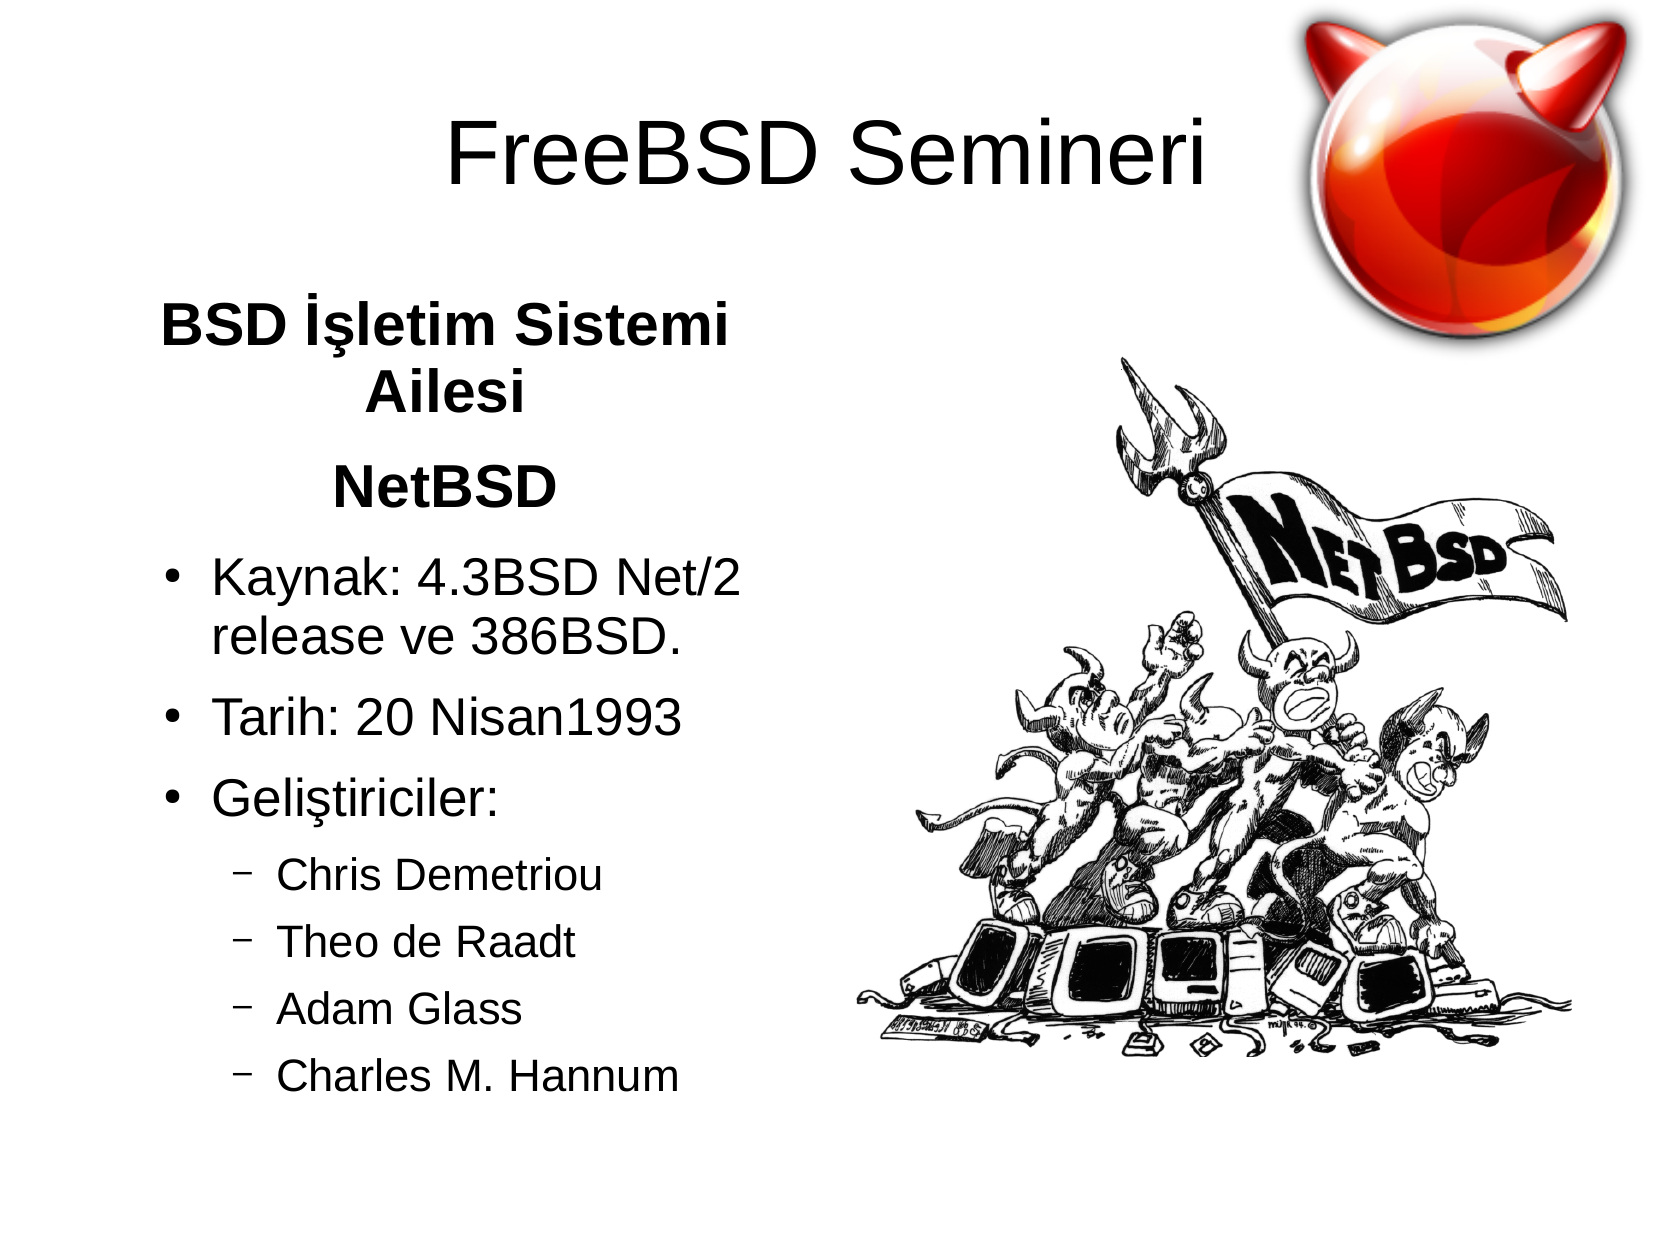

# FreeBSD Semineri
BSD İşletim Sistemi Ailesi
NetBSD
Kaynak: 4.3BSD Net/2 release ve 386BSD.
Tarih: 20 Nisan1993
Geliştiriciler:
Chris Demetriou
Theo de Raadt
Adam Glass
Charles M. Hannum